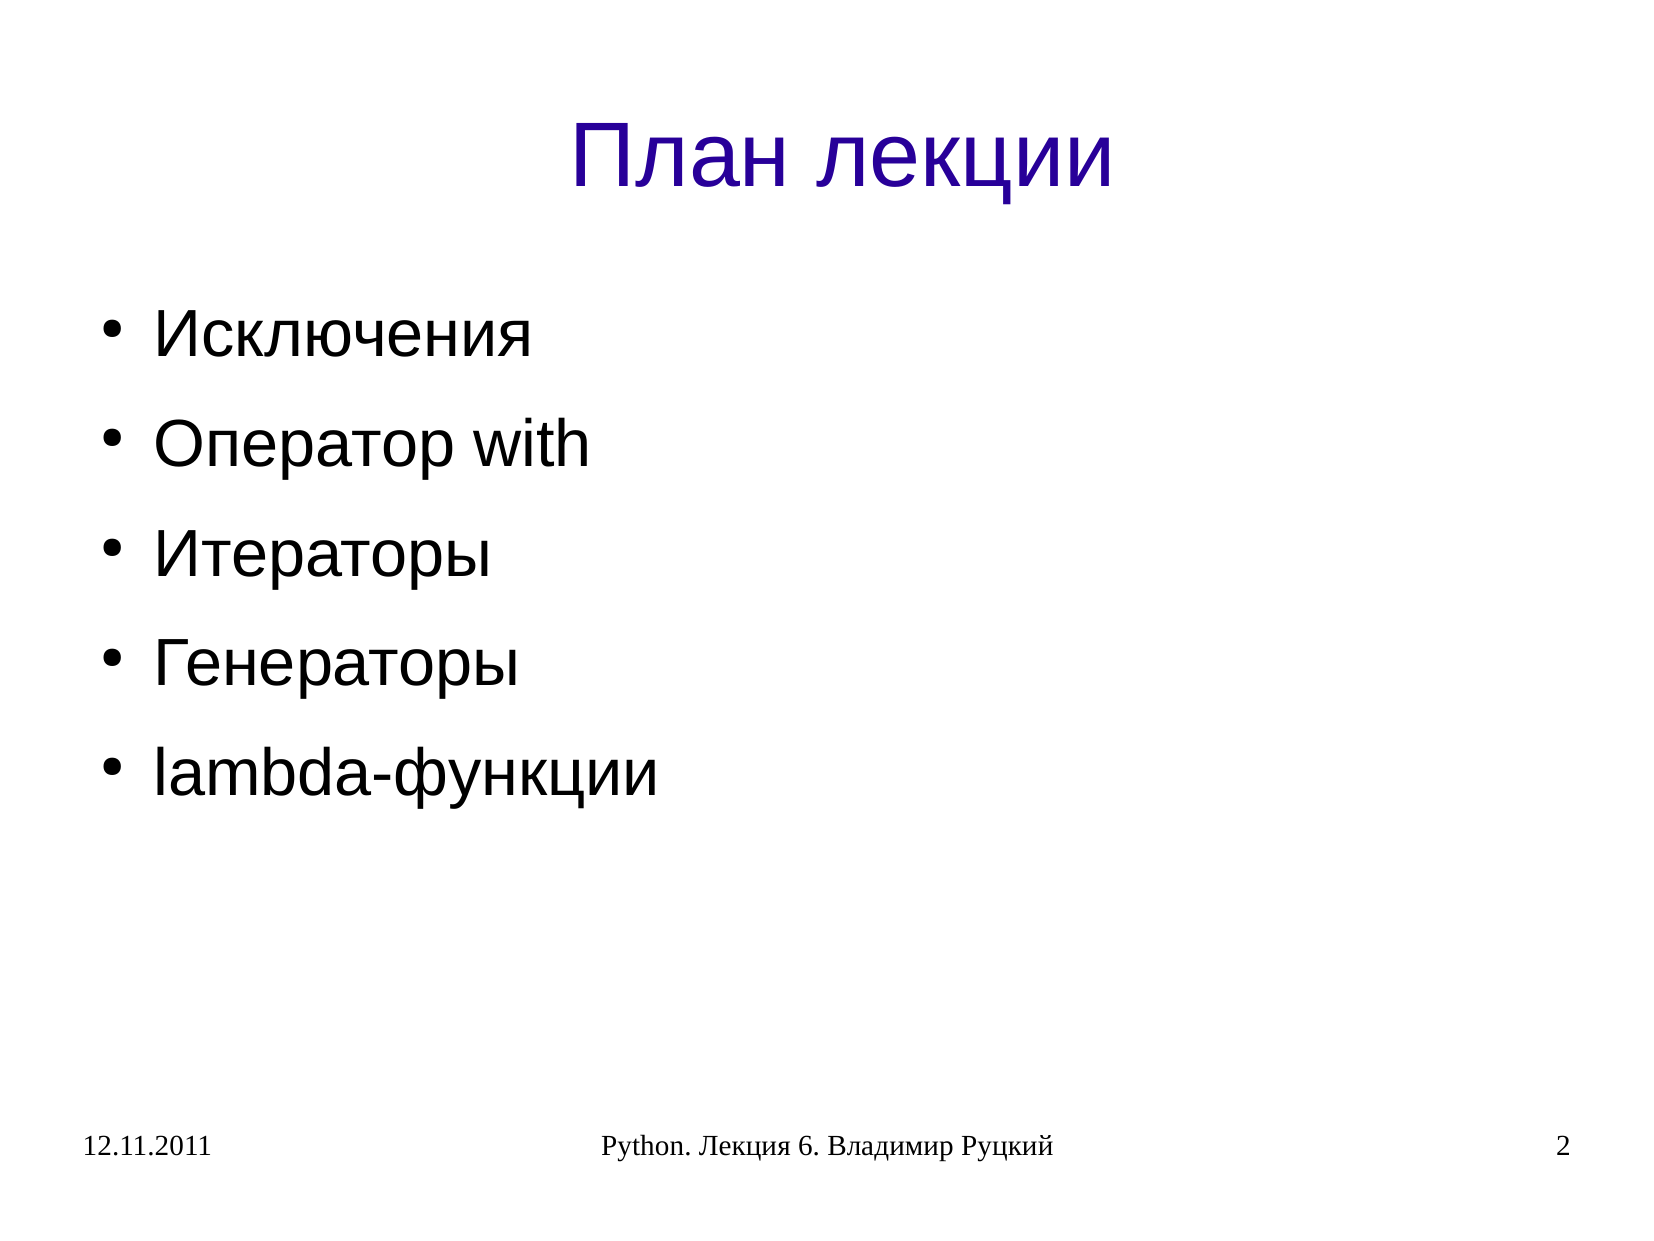

# План лекции
Исключения
Оператор with
Итераторы
Генераторы
lambda-функции
12.11.2011
Python. Лекция 6. Владимир Руцкий
2